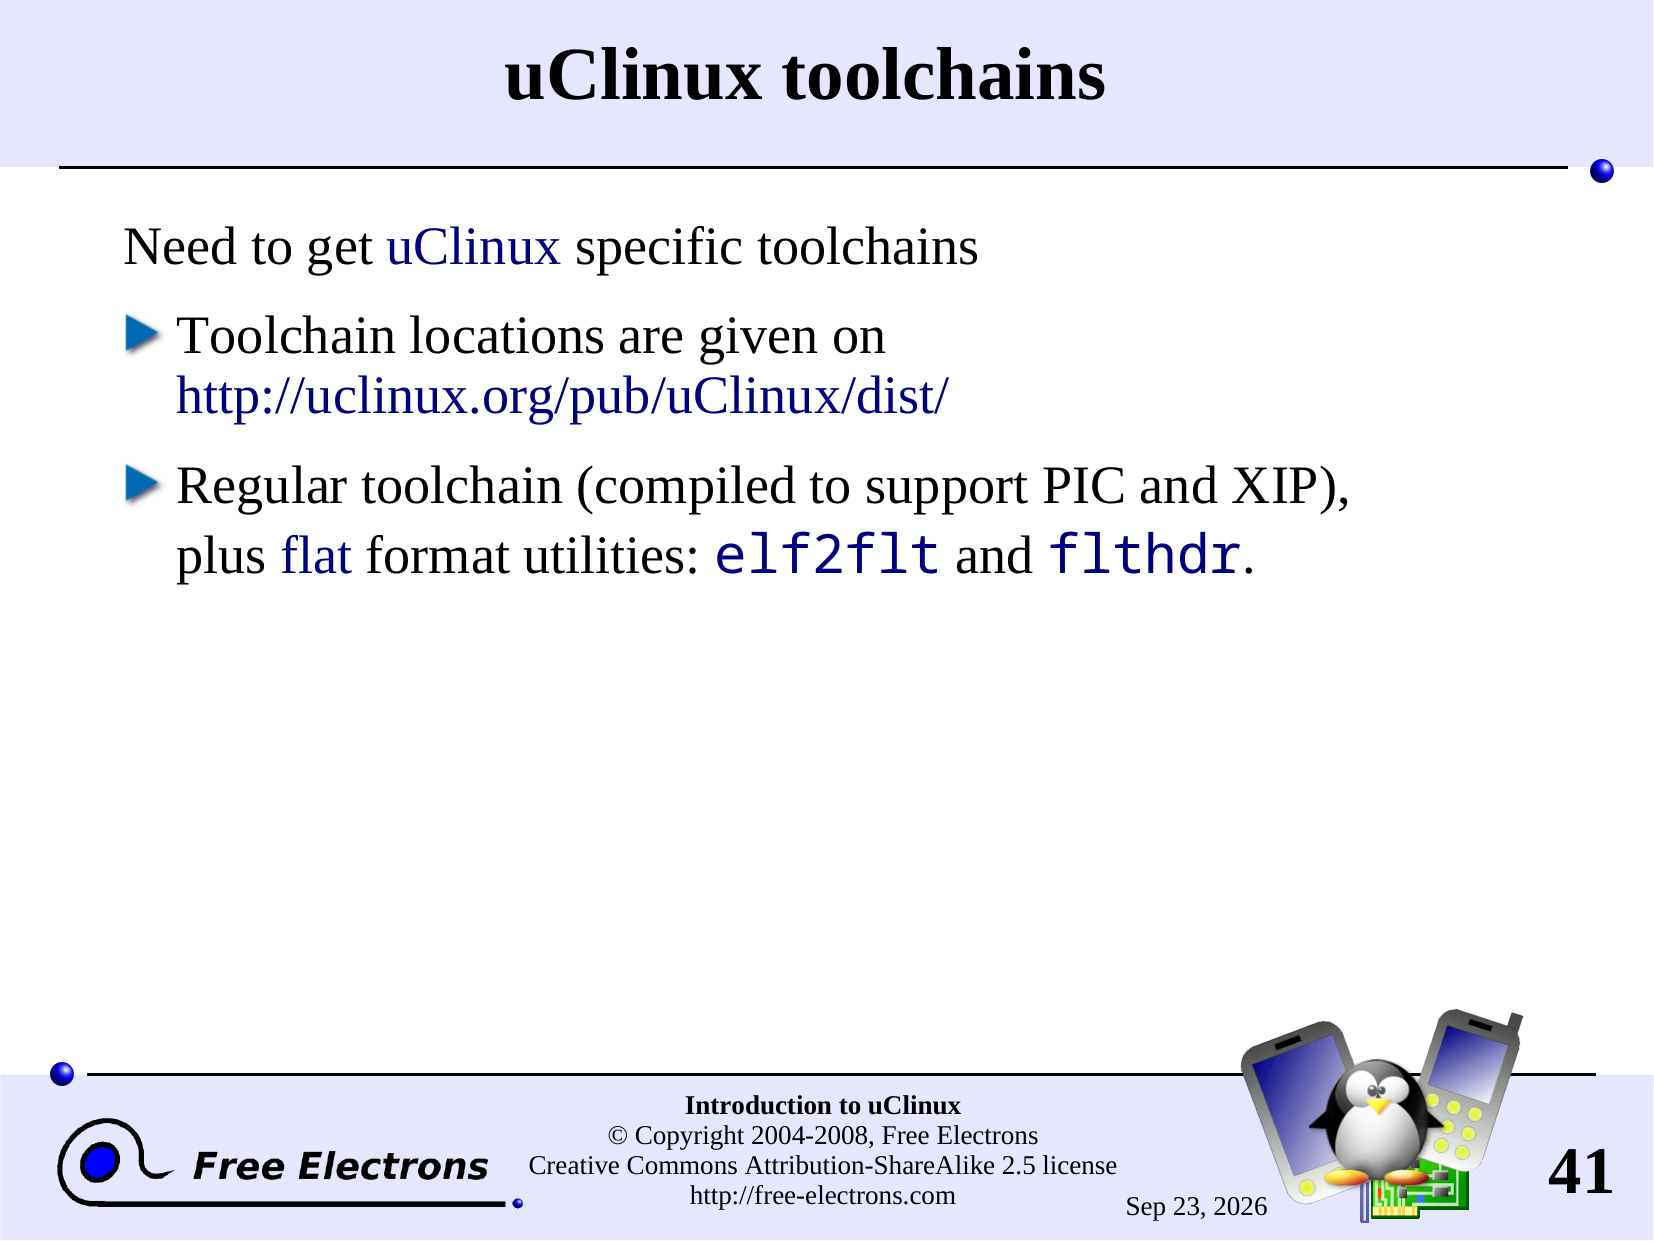

# uClinux toolchains
Need to get uClinux specific toolchains
Toolchain locations are given on
http://uclinux.org/pub/uClinux/dist/
Regular toolchain (compiled to support PIC and XIP),
plus flat format utilities: elf2flt and flthdr.